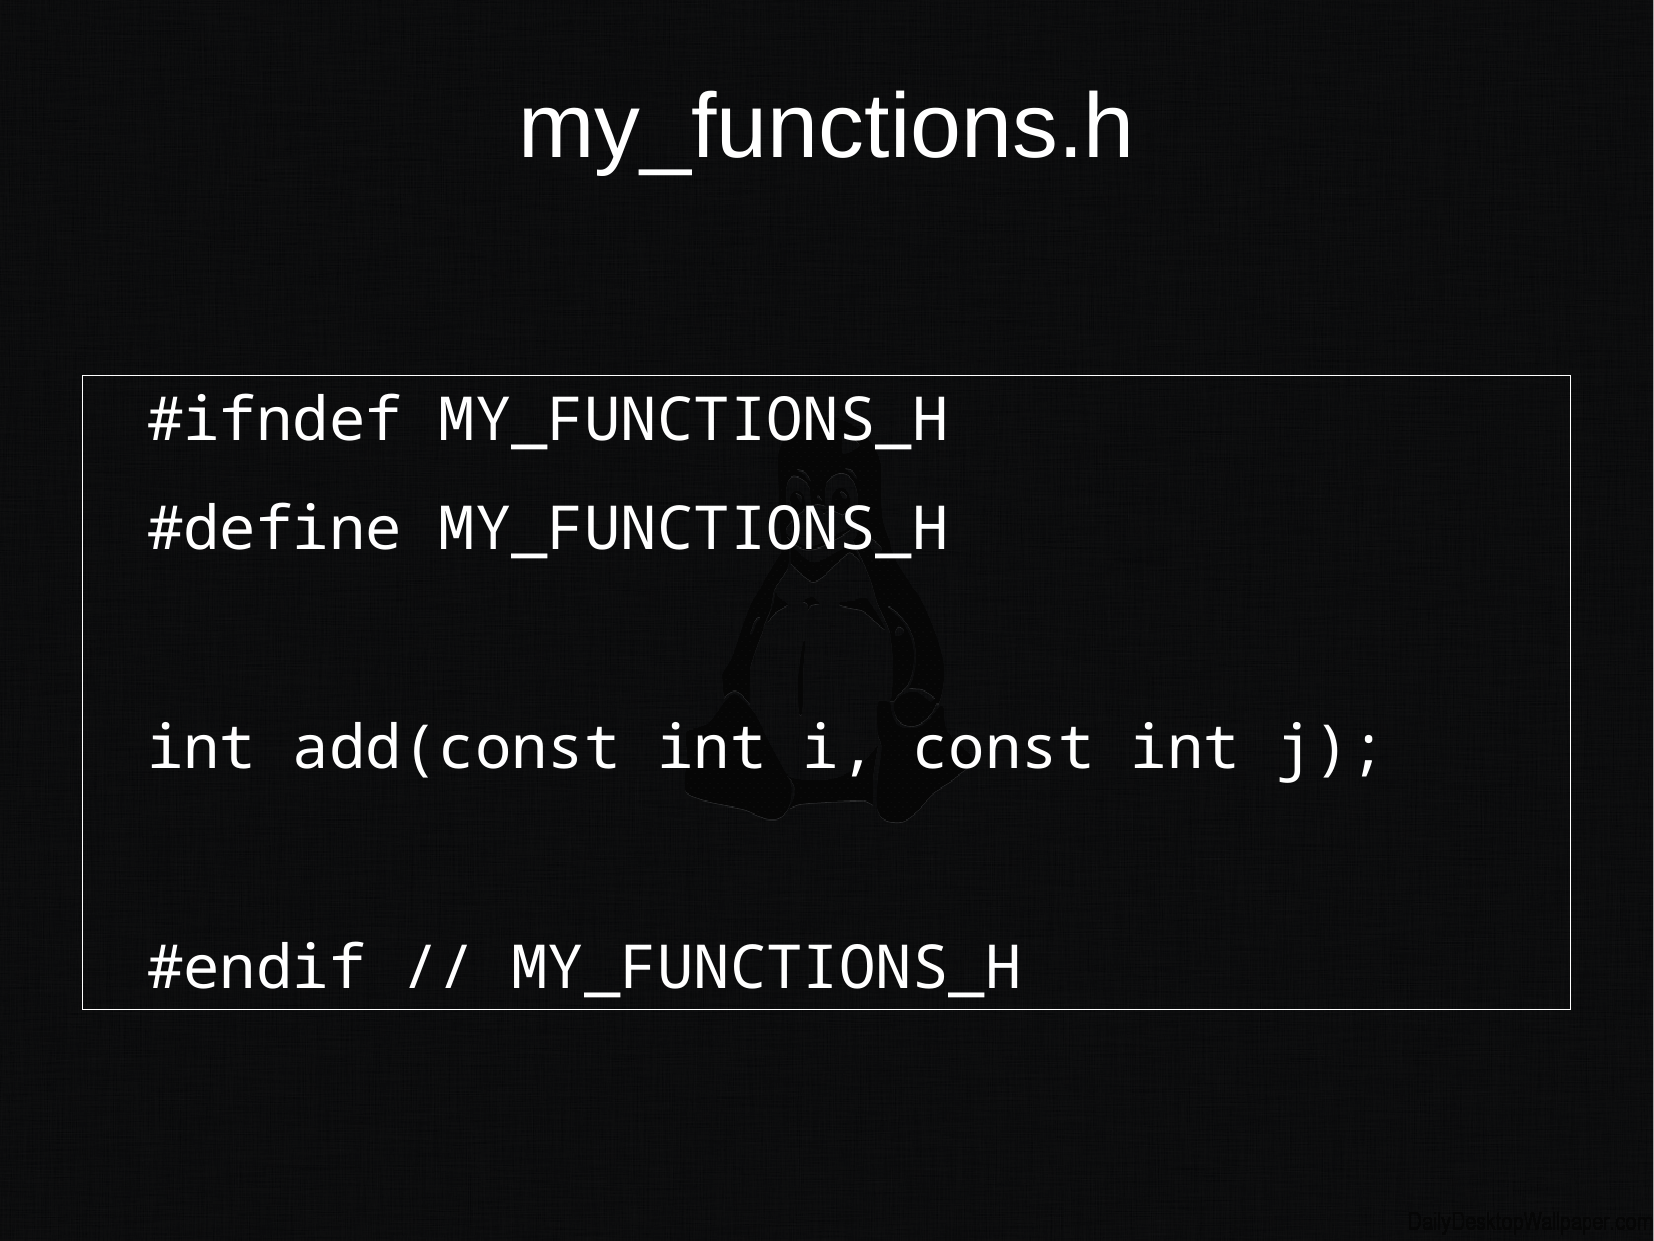

# my_functions.h
#ifndef MY_FUNCTIONS_H
#define MY_FUNCTIONS_H
int add(const int i, const int j);
#endif // MY_FUNCTIONS_H